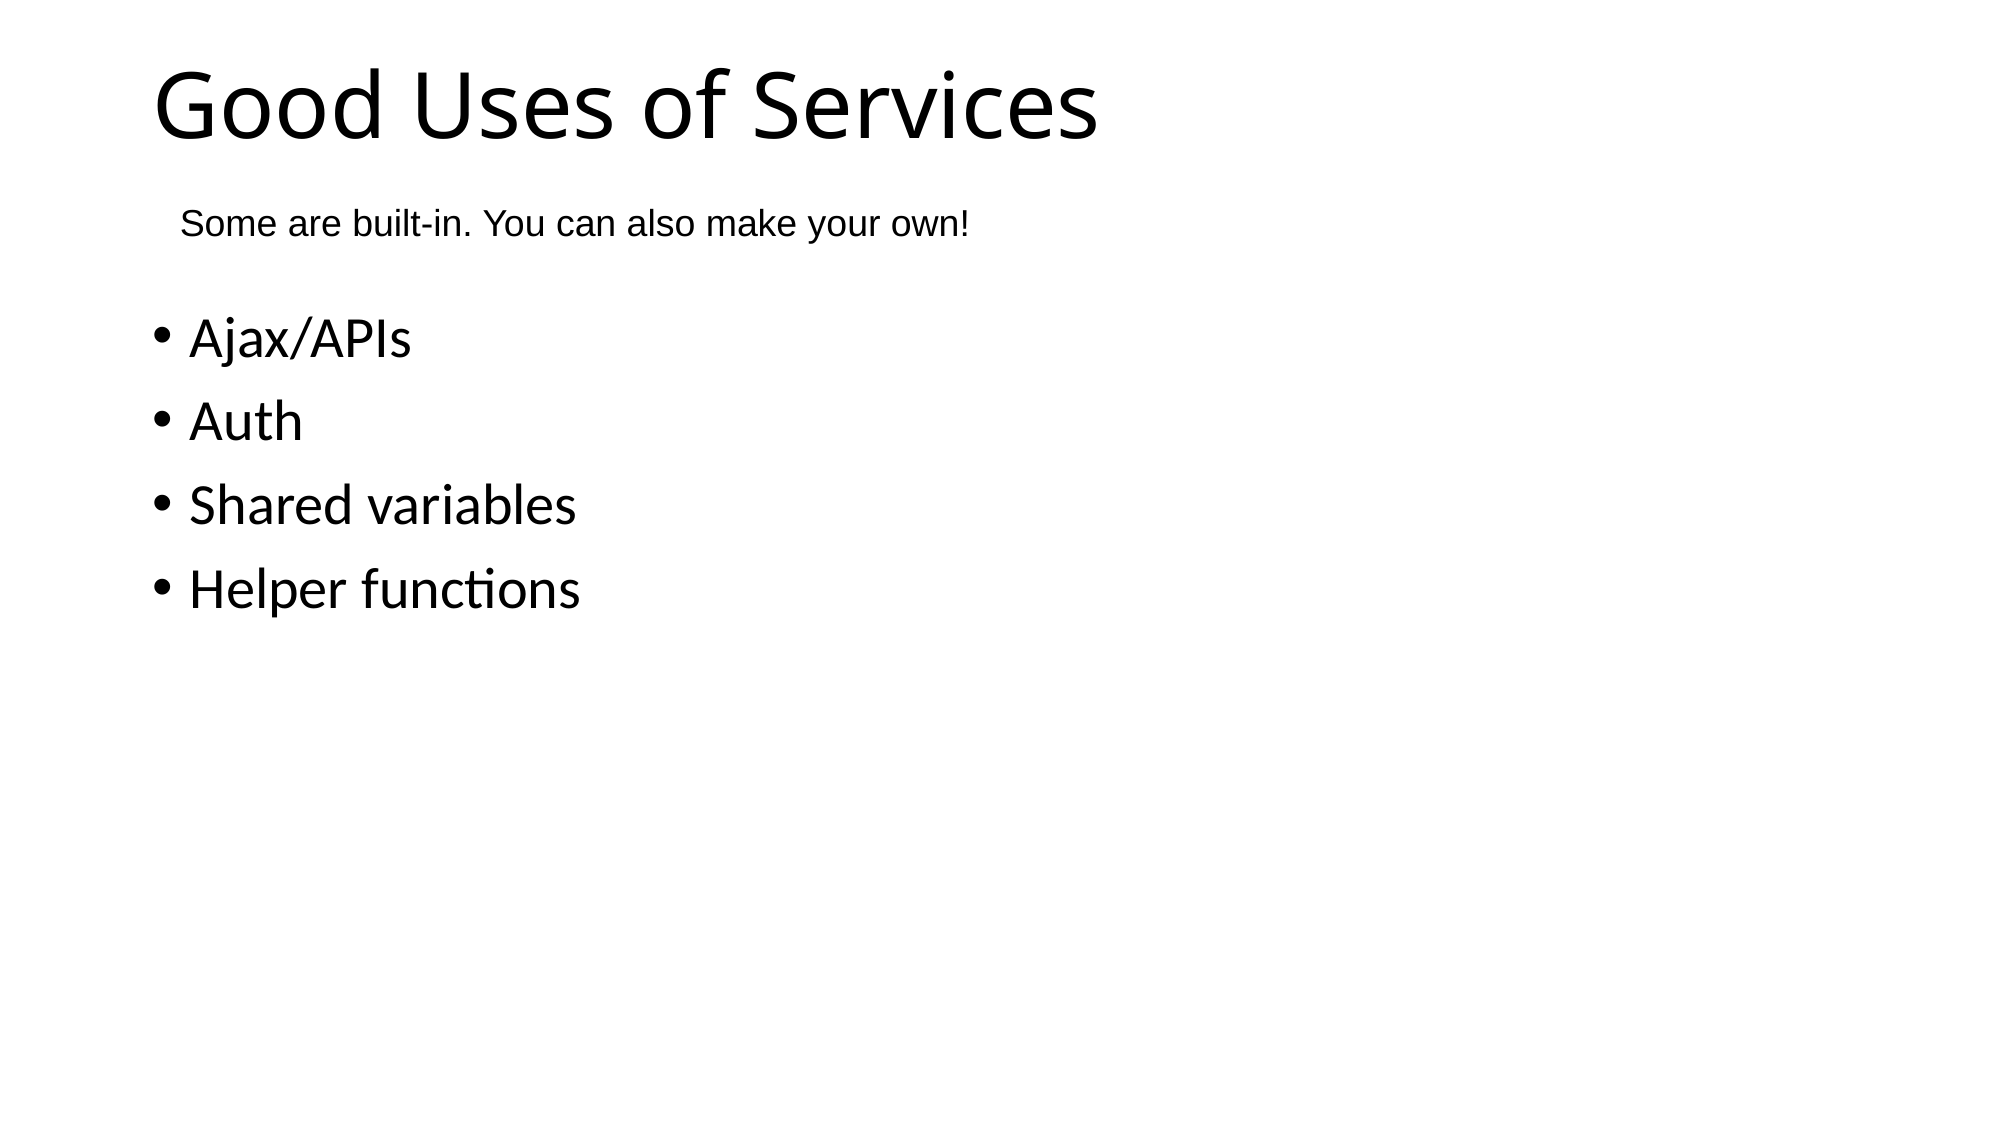

# Good Uses of Services
Some are built-in. You can also make your own!
Ajax/APIs
Auth
Shared variables
Helper functions